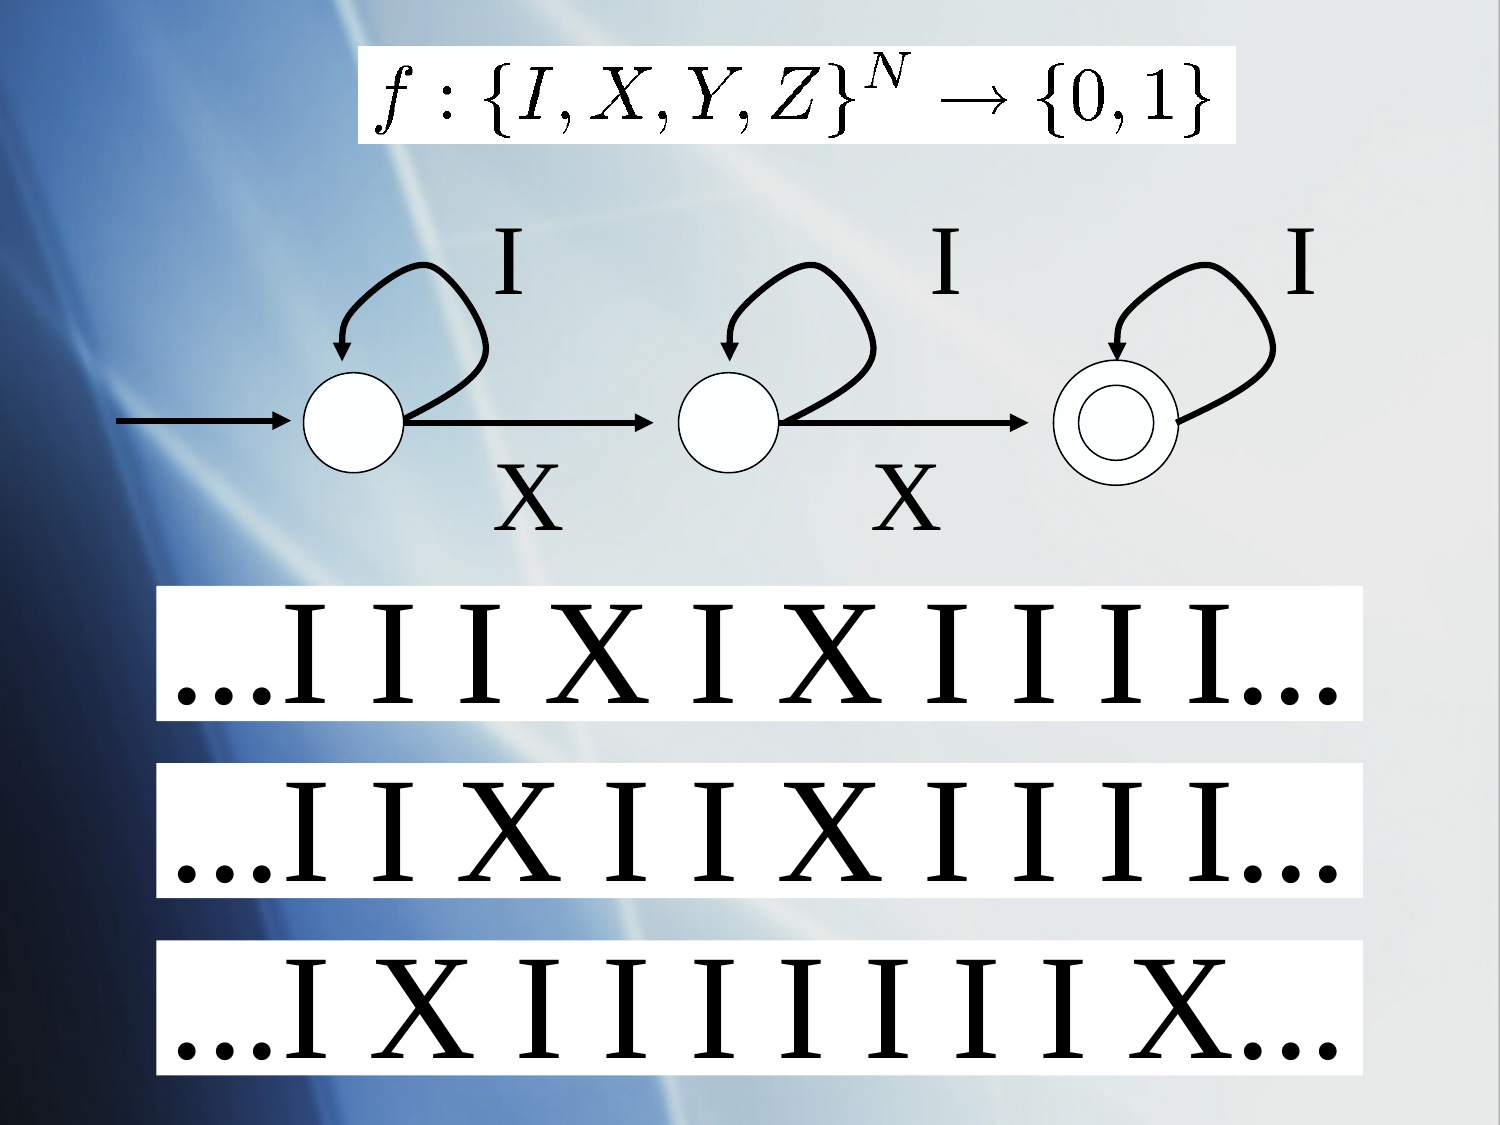

I
I
I
X
X
...I I I X I X I I I I...
...I I X I I X I I I I...
...I X I I I I I I I X...